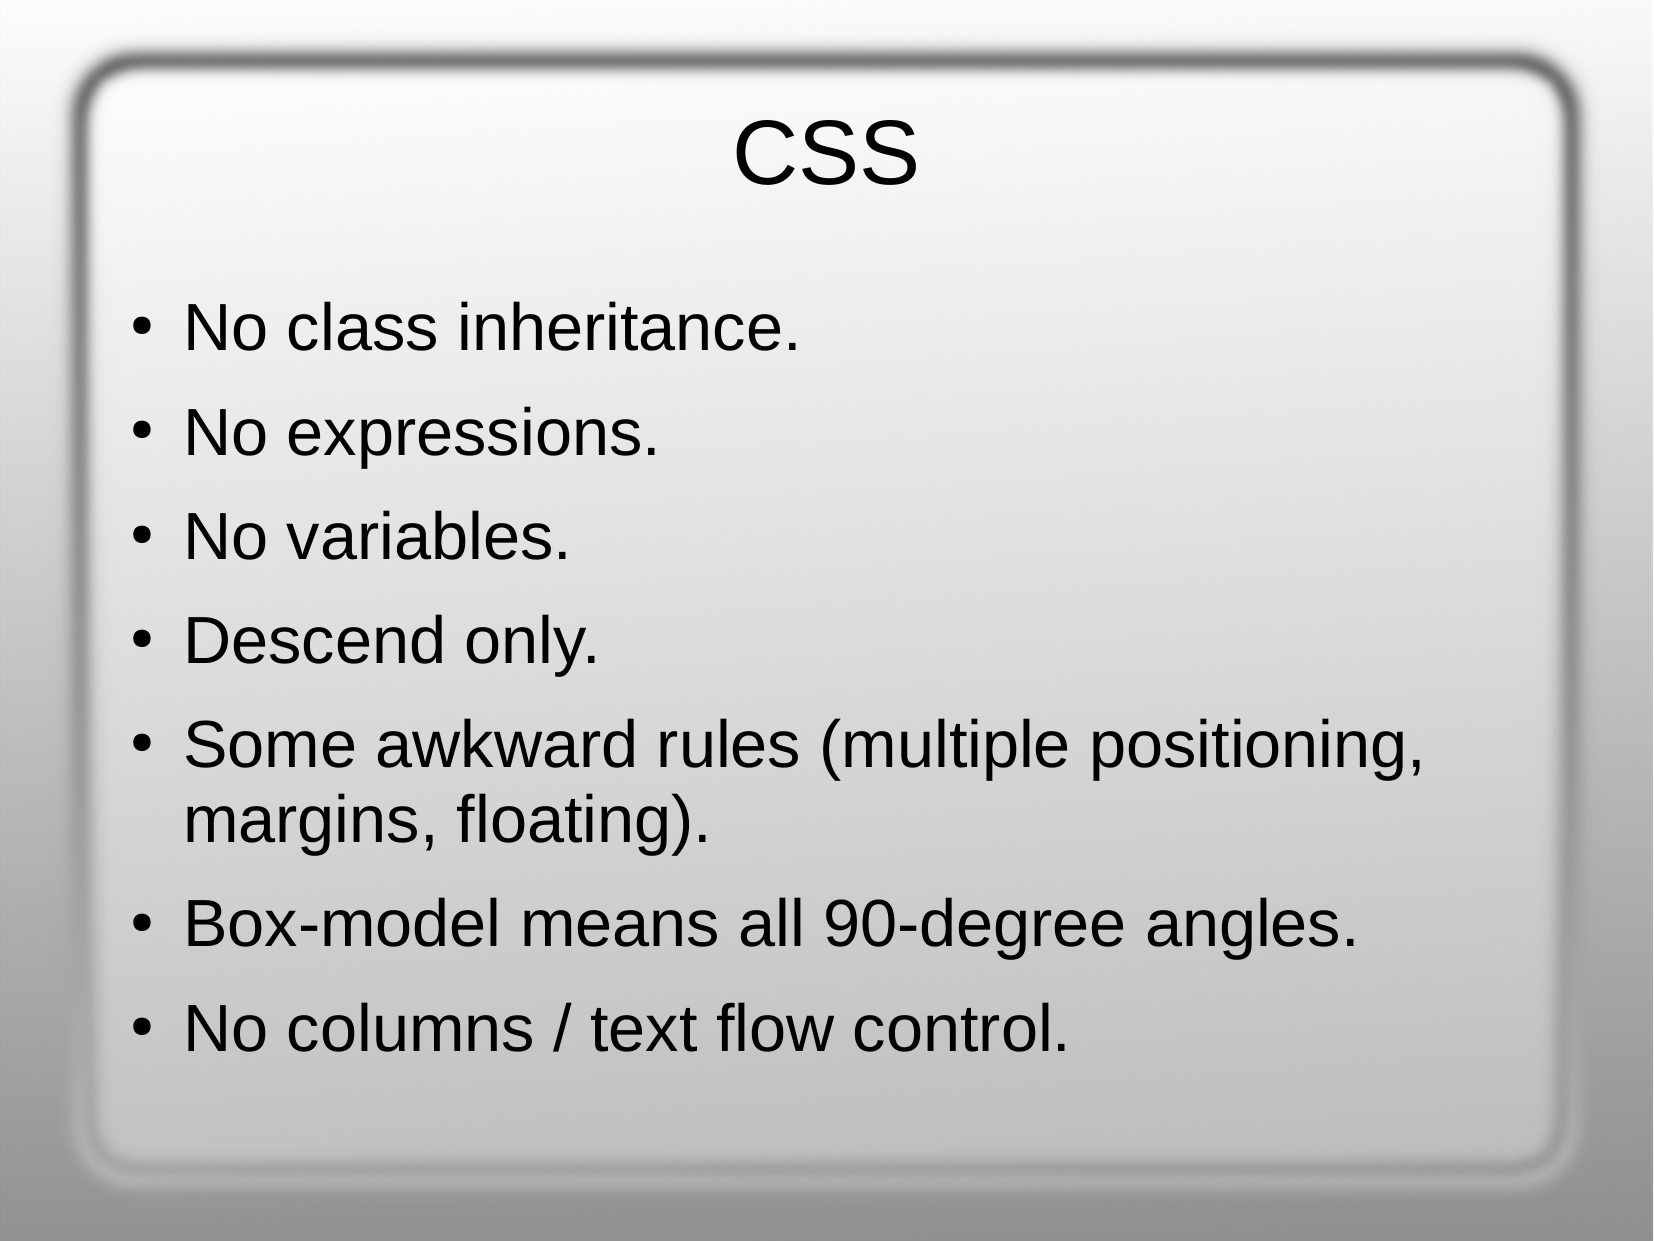

# CSS
No class inheritance.
No expressions.
No variables.
Descend only.
Some awkward rules (multiple positioning, margins, floating).
Box-model means all 90-degree angles.
No columns / text flow control.